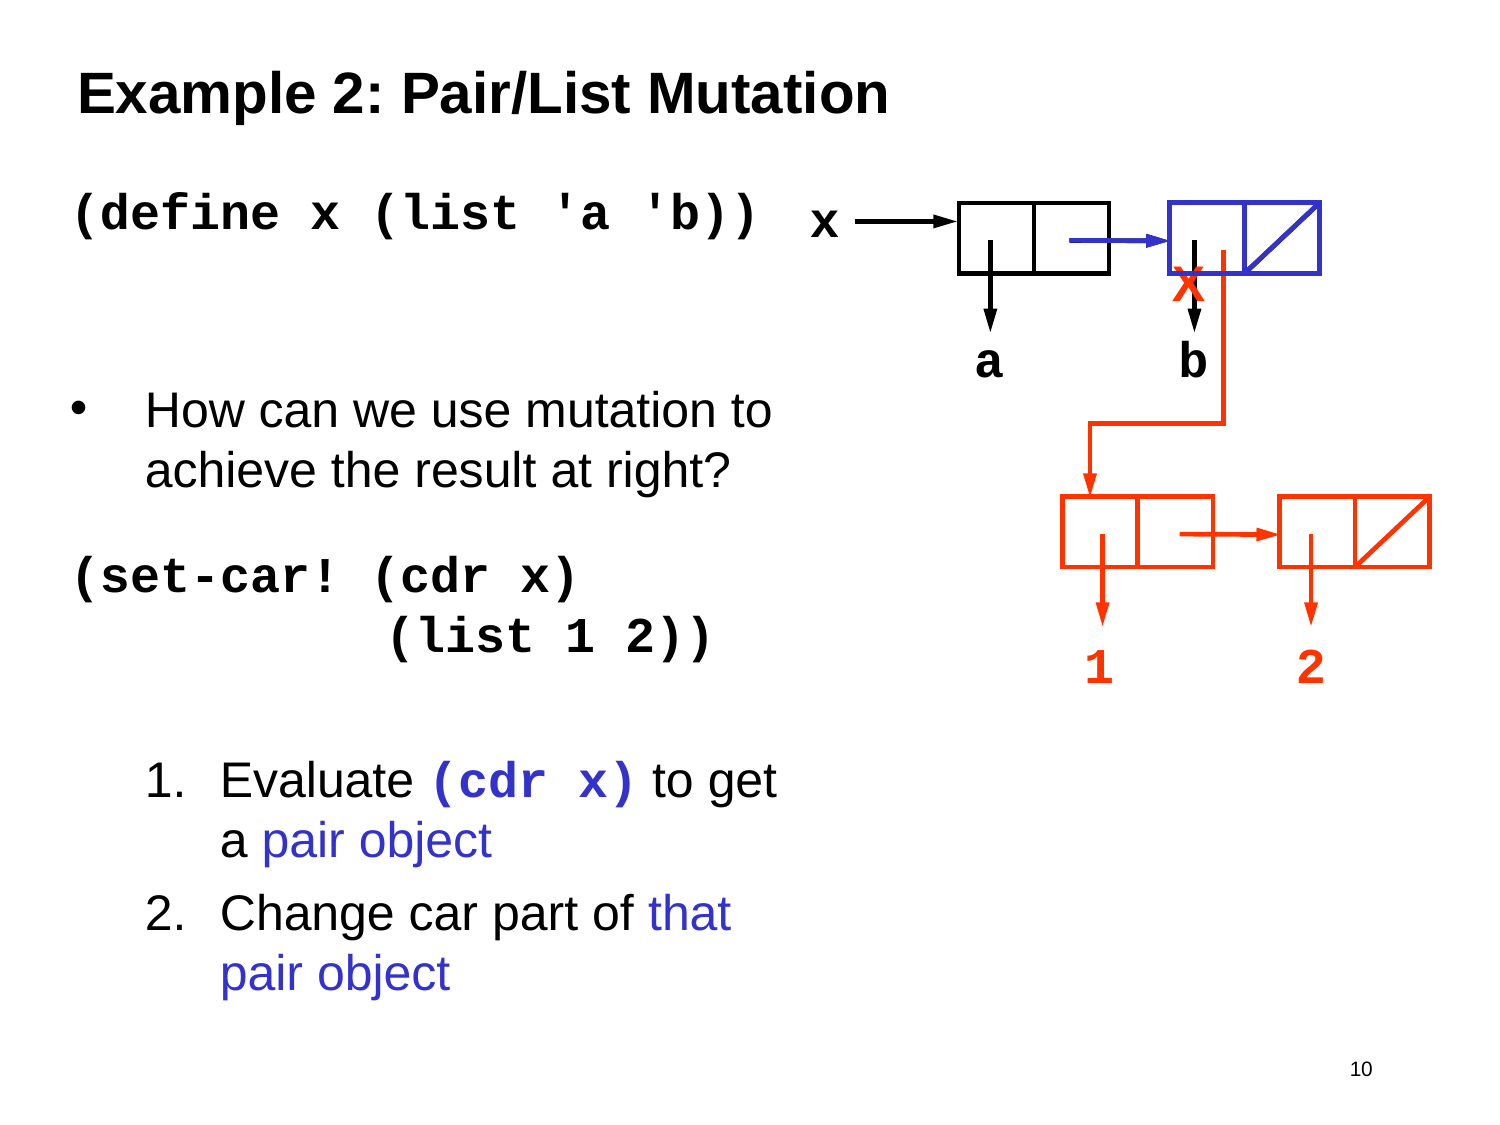

# Example 2: Pair/List Mutation
(define x (list 'a 'b))
x
a
b
X
1
2
How can we use mutation to achieve the result at right?
(set-car! (cdr x)
 (list 1 2))
Evaluate (cdr x) to get a pair object
Change car part of that pair object
10